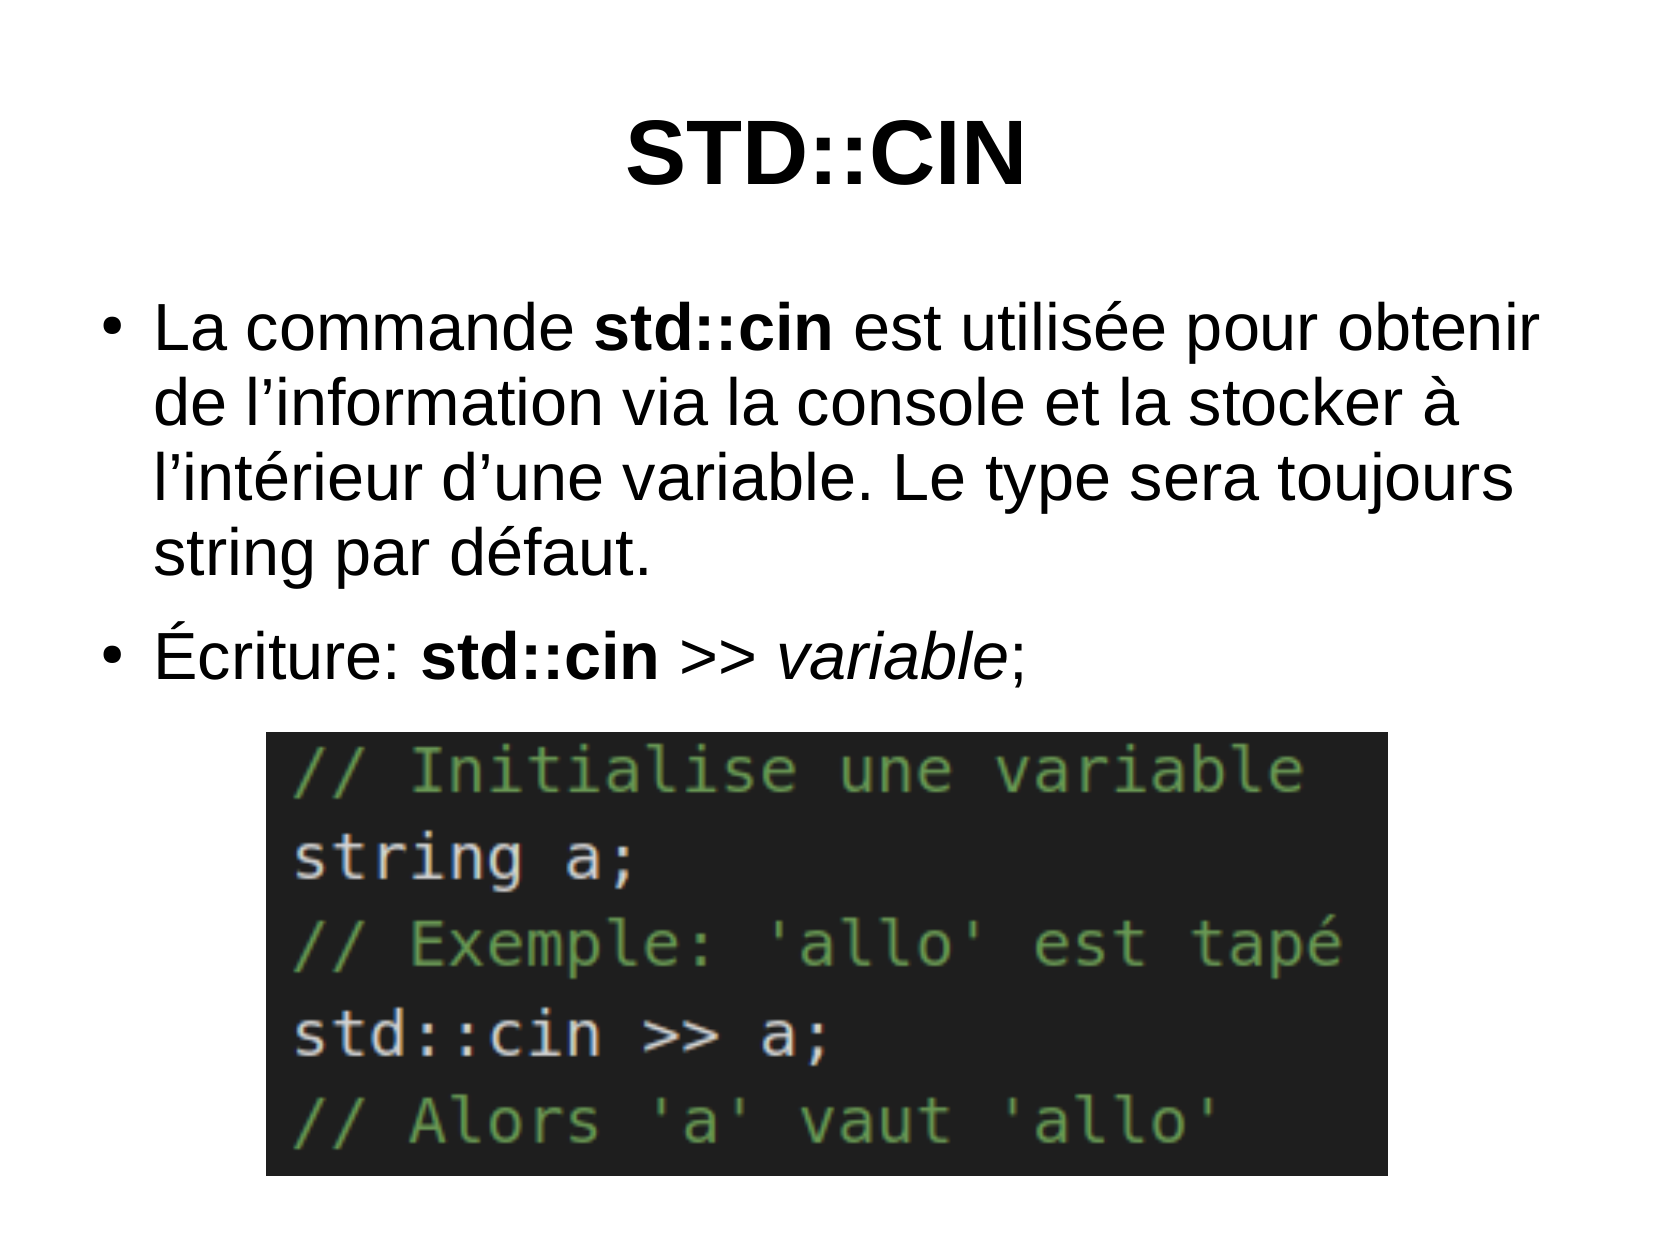

# STD::CIN
La commande std::cin est utilisée pour obtenir de l’information via la console et la stocker à l’intérieur d’une variable. Le type sera toujours string par défaut.
Écriture: std::cin >> variable;